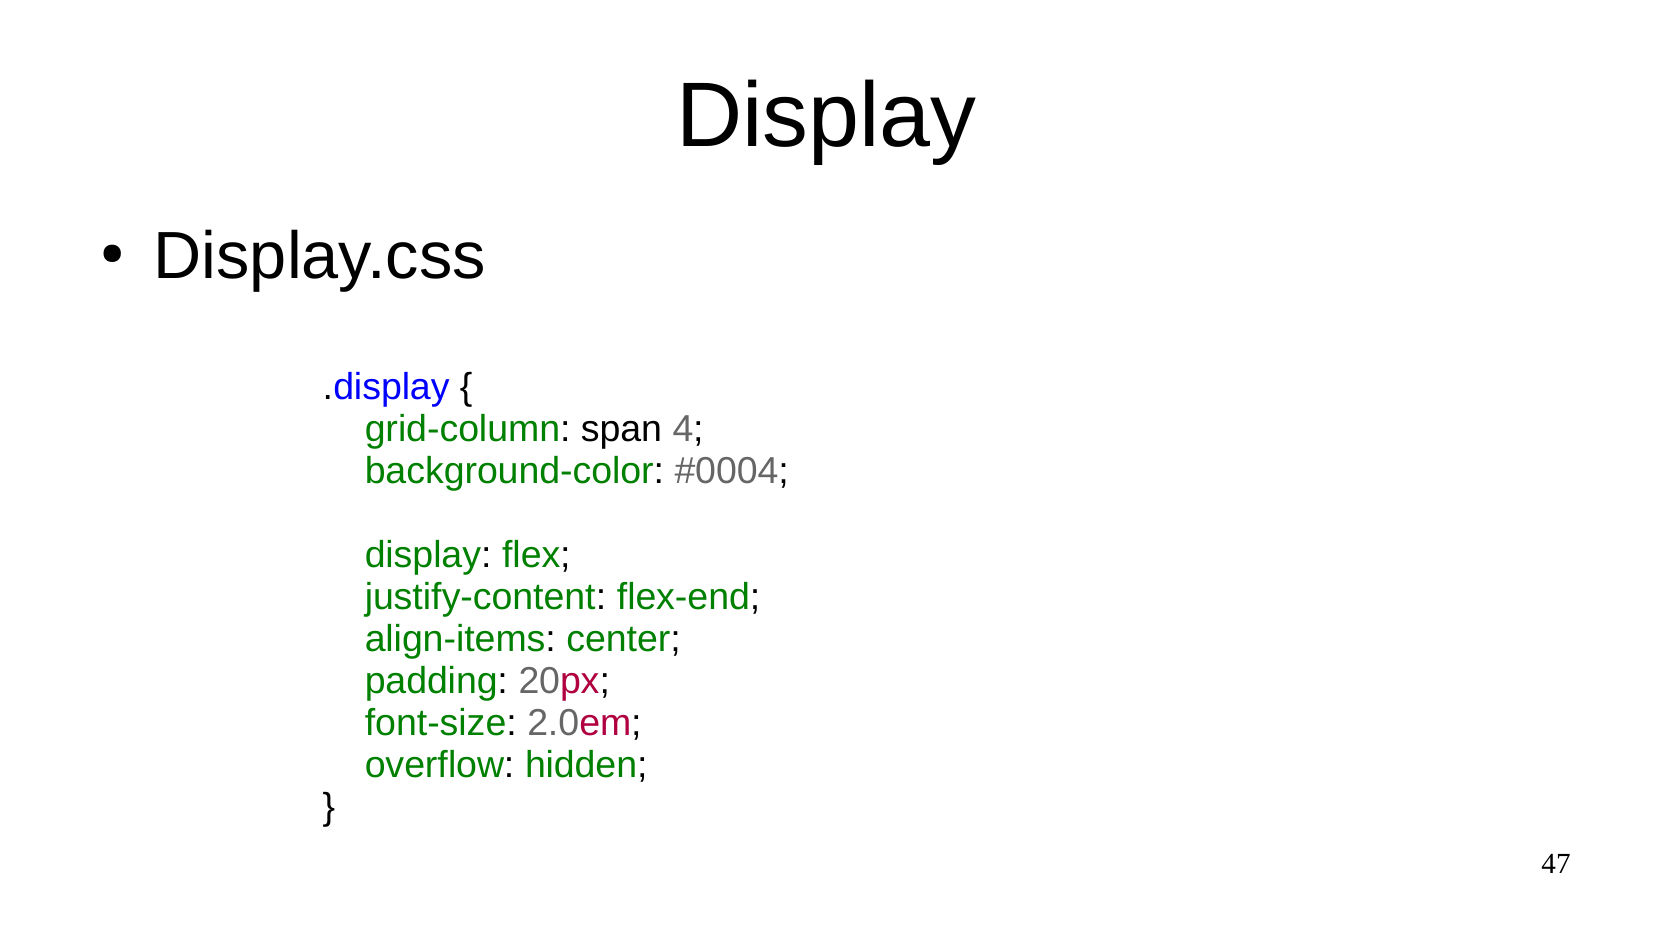

# Display
Display.css
.display {
 grid-column: span 4;
 background-color: #0004;
 display: flex;
 justify-content: flex-end;
 align-items: center;
 padding: 20px;
 font-size: 2.0em;
 overflow: hidden;
}
47